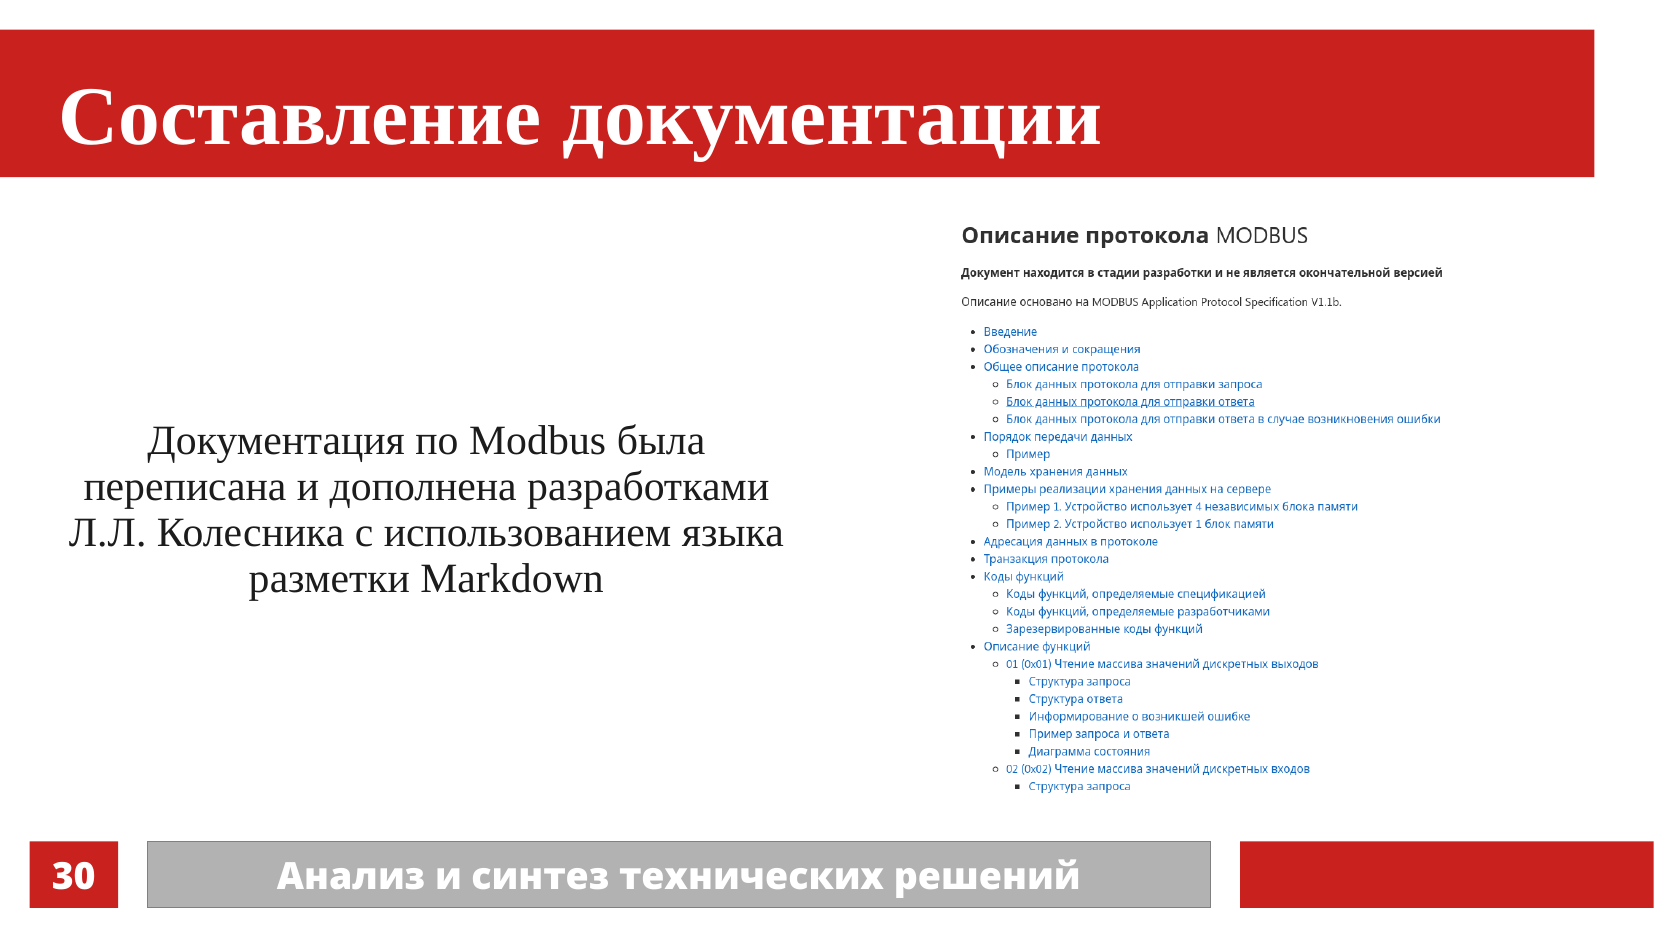

# Составление документации
Документация по Modbus была переписана и дополнена разработками Л.Л. Колесника с использованием языка разметки Markdown
30
Анализ и синтез технических решений